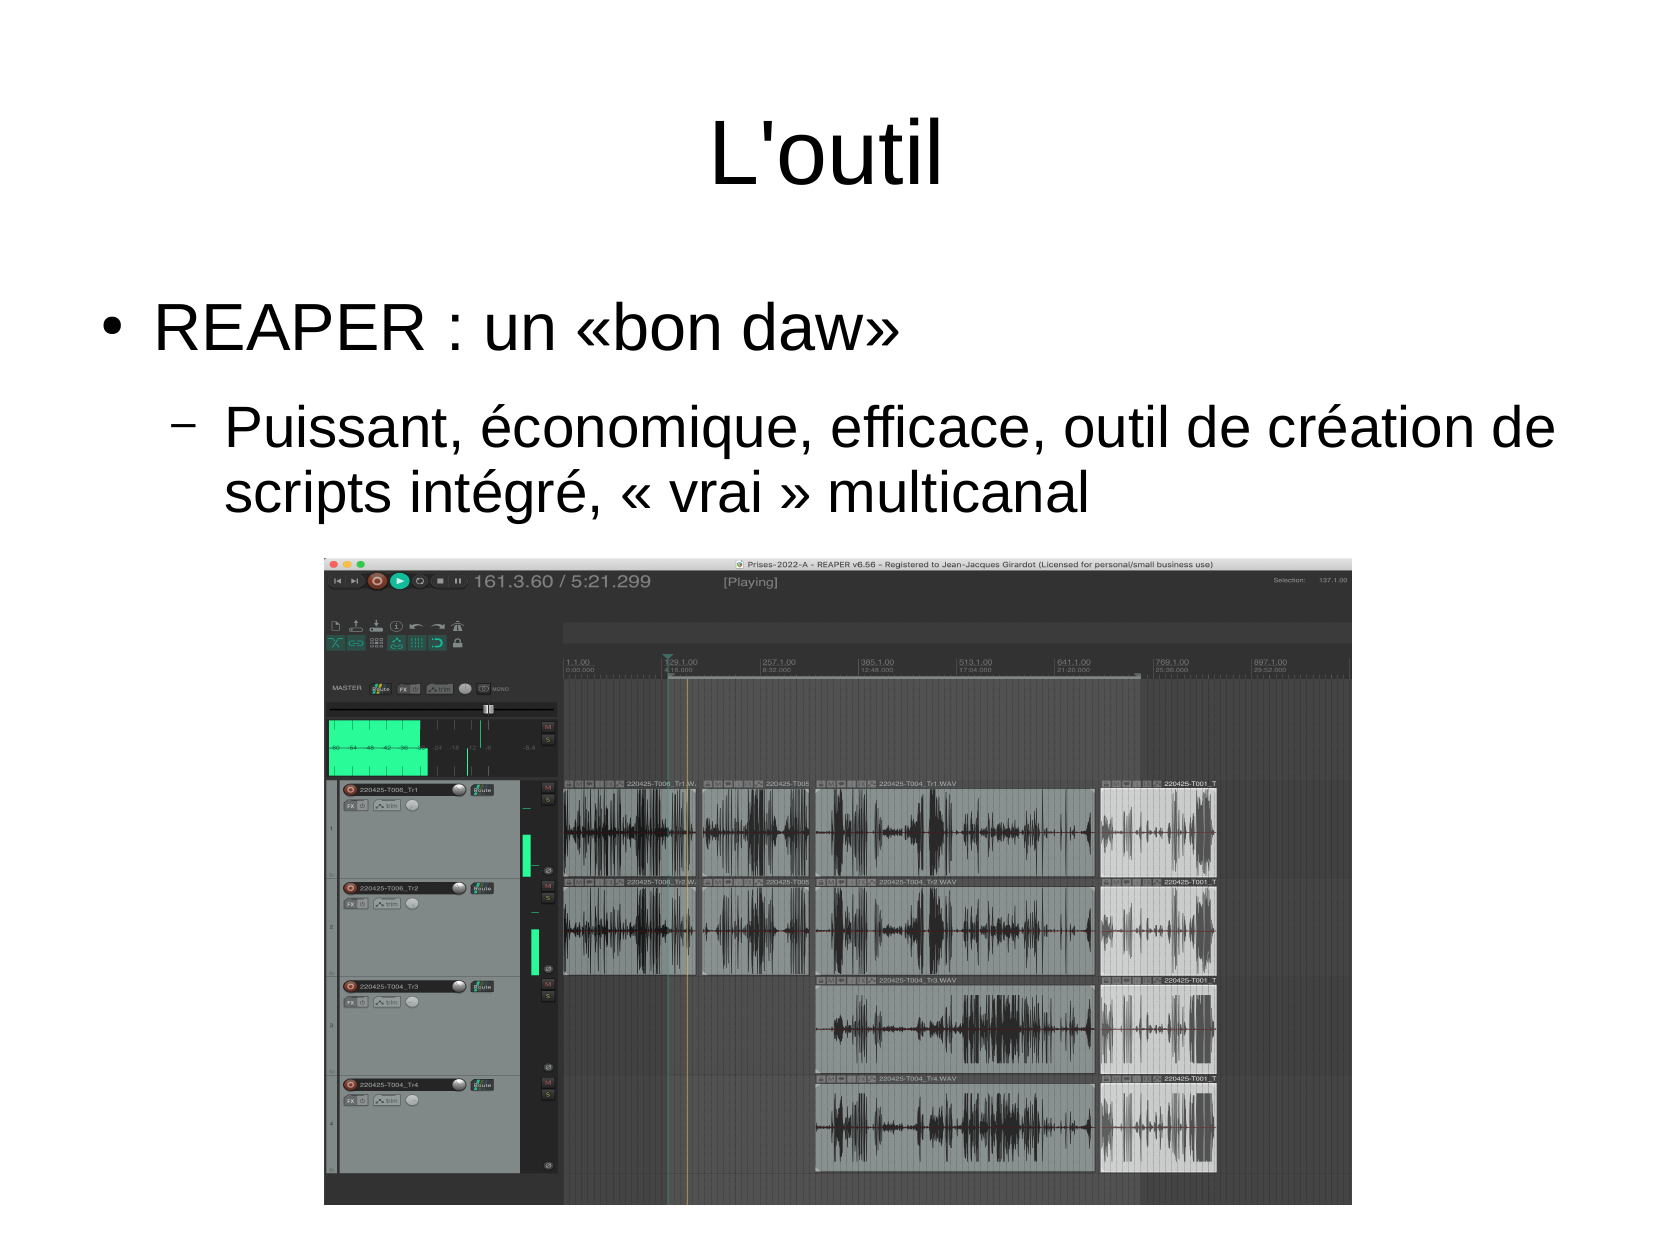

# L'outil
REAPER : un «bon daw»
Puissant, économique, efficace, outil de création de scripts intégré, « vrai » multicanal